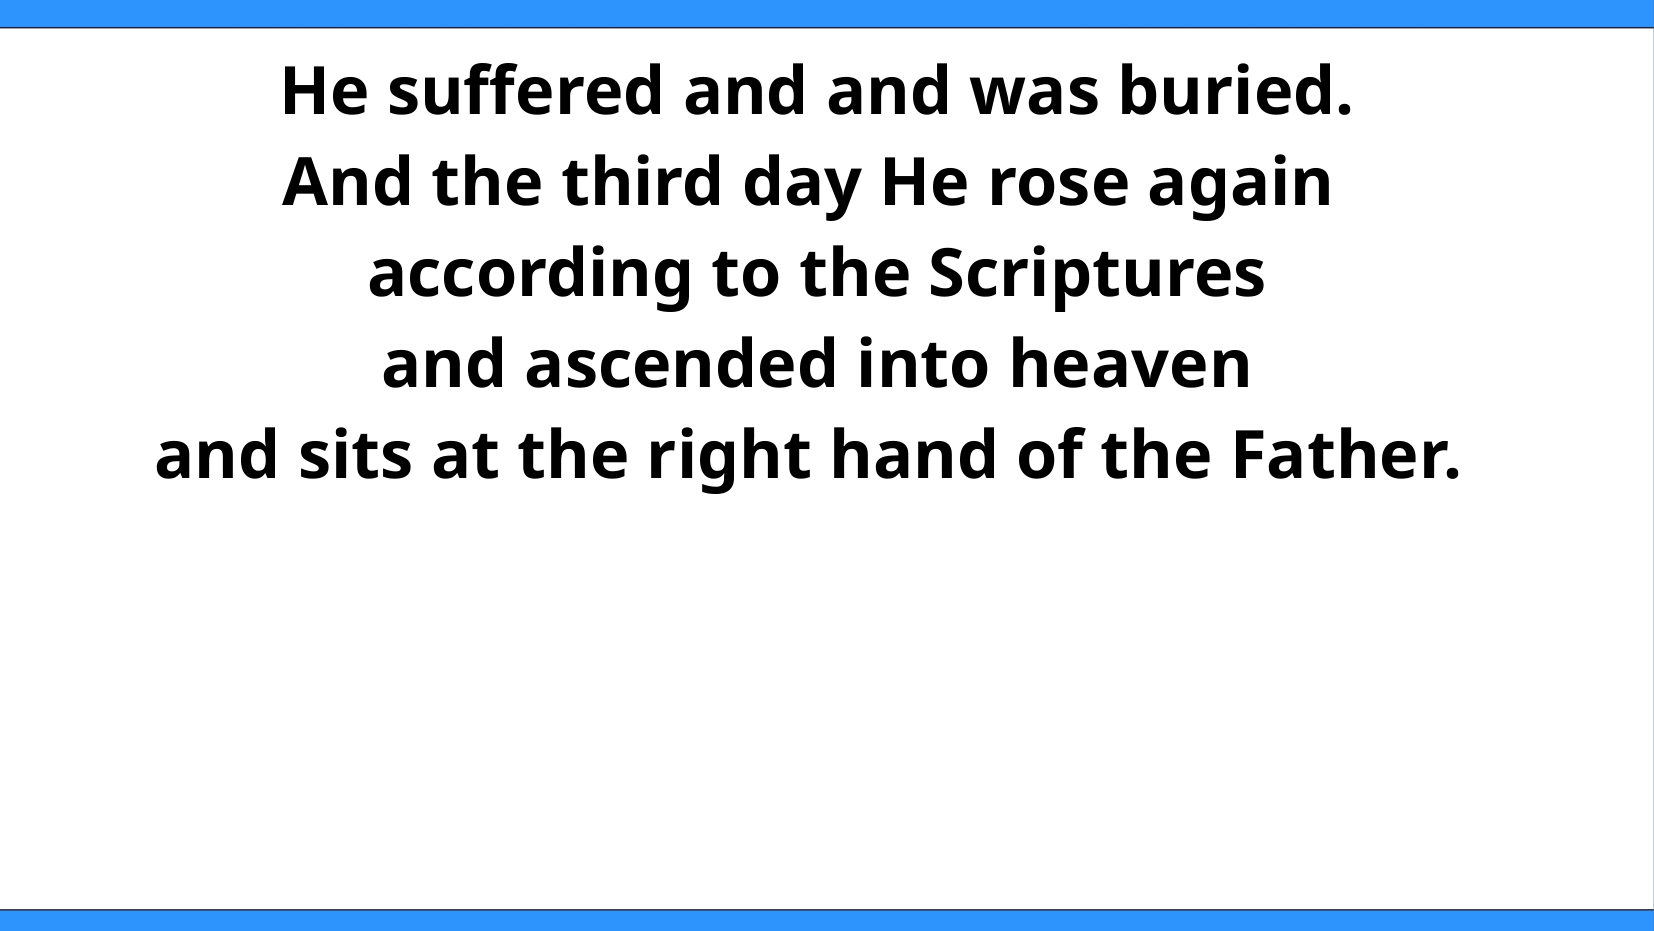

He suffered and and was buried.
And the third day He rose again
according to the Scriptures
and ascended into heaven
and sits at the right hand of the Father.